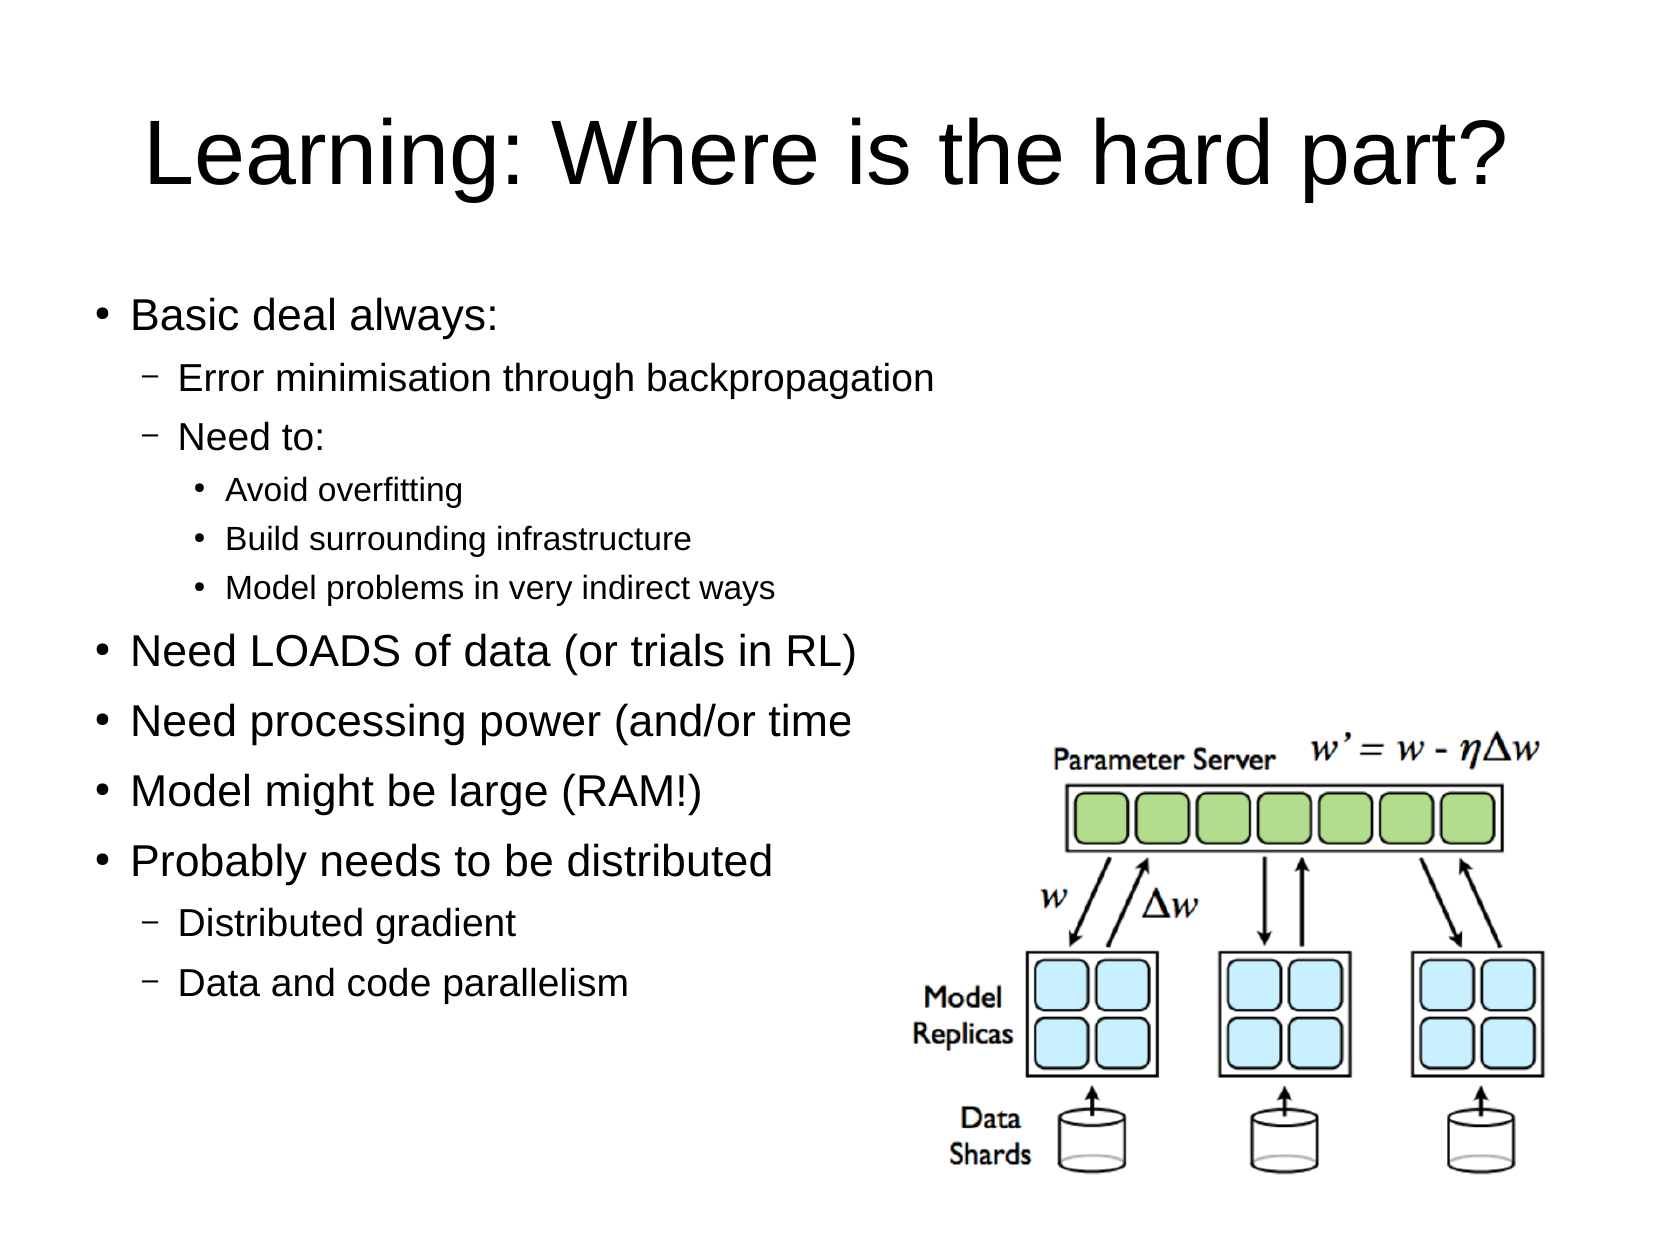

# Learning: Where is the hard part?
Basic deal always:
Error minimisation through backpropagation
Need to:
Avoid overfitting
Build surrounding infrastructure
Model problems in very indirect ways
Need LOADS of data (or trials in RL)
Need processing power (and/or time)
Model might be large (RAM!)
Probably needs to be distributed
Distributed gradient
Data and code parallelism